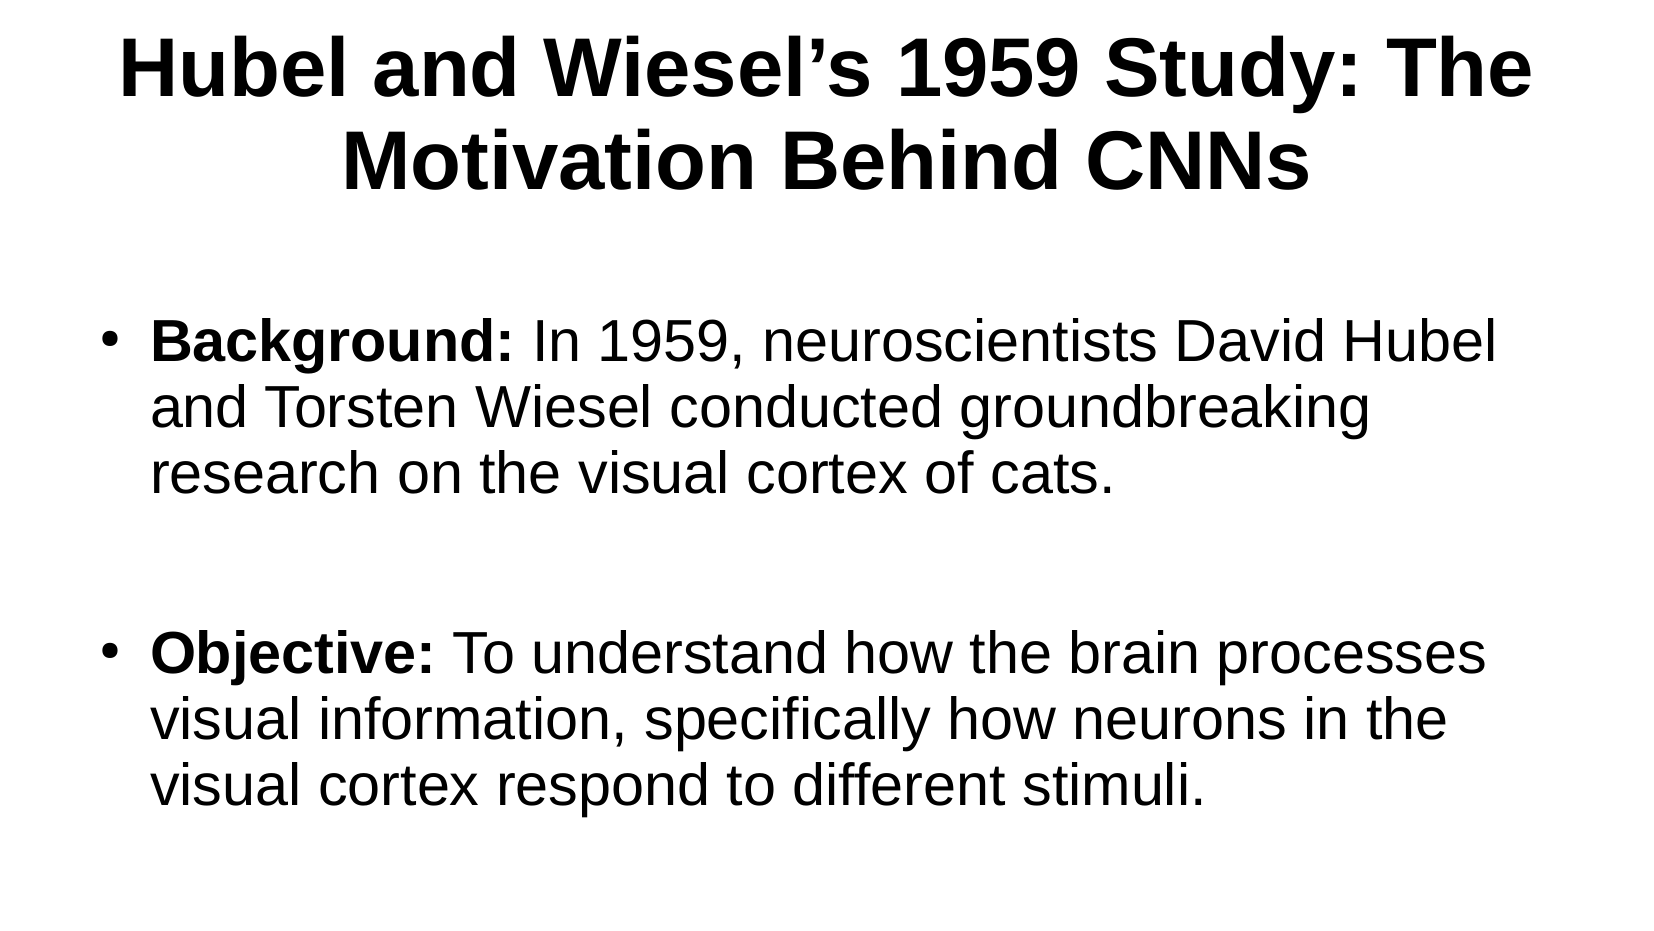

# Hubel and Wiesel’s 1959 Study: The Motivation Behind CNNs
Background: In 1959, neuroscientists David Hubel and Torsten Wiesel conducted groundbreaking research on the visual cortex of cats.
Objective: To understand how the brain processes visual information, specifically how neurons in the visual cortex respond to different stimuli.